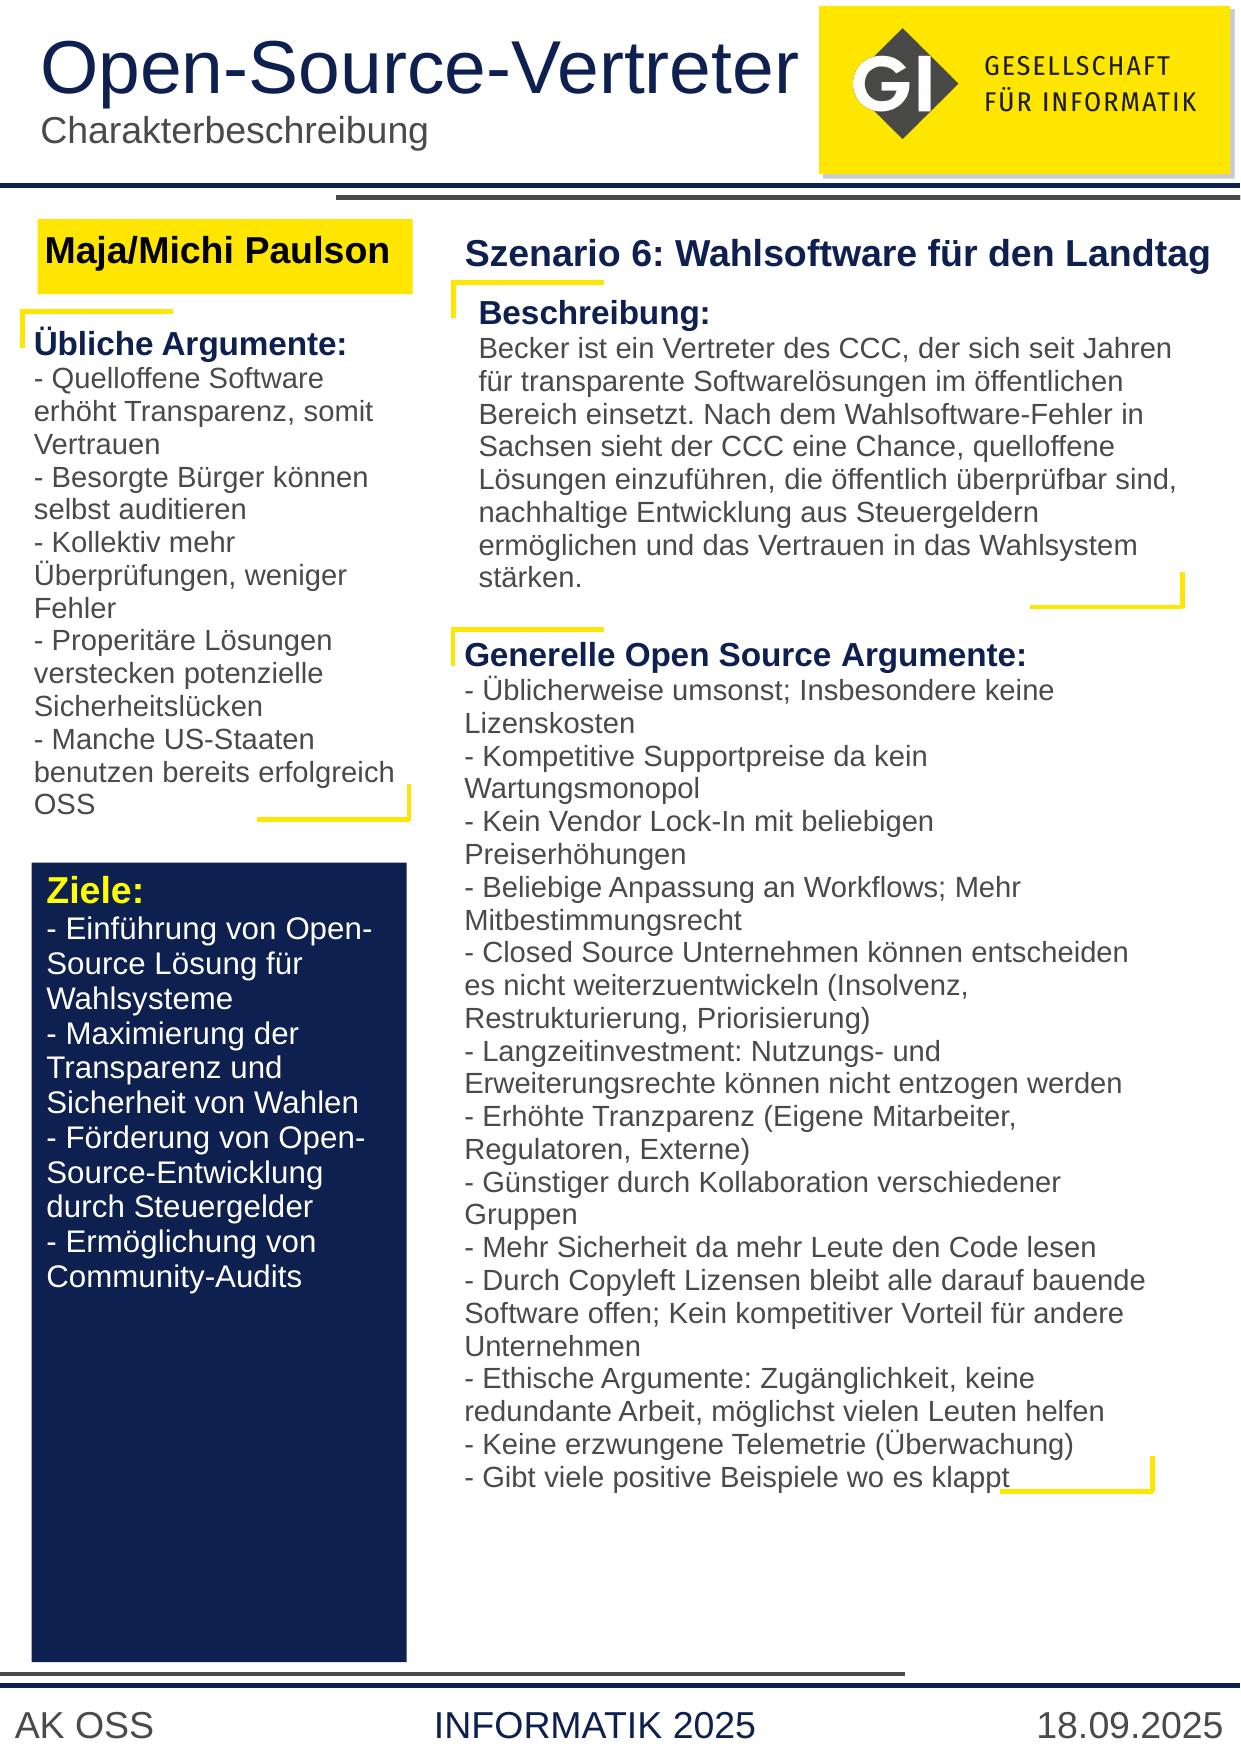

Open-Source-Vertreter
Charakterbeschreibung
Maja/Michi Paulson
Szenario 6: Wahlsoftware für den Landtag
Beschreibung:
Becker ist ein Vertreter des CCC, der sich seit Jahren für transparente Softwarelösungen im öffentlichen Bereich einsetzt. Nach dem Wahlsoftware-Fehler in Sachsen sieht der CCC eine Chance, quelloffene Lösungen einzuführen, die öffentlich überprüfbar sind, nachhaltige Entwicklung aus Steuergeldern ermöglichen und das Vertrauen in das Wahlsystem stärken.
Übliche Argumente:
- Quelloffene Software erhöht Transparenz, somit Vertrauen
- Besorgte Bürger können selbst auditieren
- Kollektiv mehr Überprüfungen, weniger Fehler
- Properitäre Lösungen verstecken potenzielle Sicherheitslücken
- Manche US-Staaten benutzen bereits erfolgreich OSS
Generelle Open Source Argumente:
- Üblicherweise umsonst; Insbesondere keine Lizenskosten
- Kompetitive Supportpreise da kein Wartungsmonopol
- Kein Vendor Lock-In mit beliebigen Preiserhöhungen
- Beliebige Anpassung an Workflows; Mehr Mitbestimmungsrecht
- Closed Source Unternehmen können entscheiden es nicht weiterzuentwickeln (Insolvenz, Restrukturierung, Priorisierung)
- Langzeitinvestment: Nutzungs- und Erweiterungsrechte können nicht entzogen werden
- Erhöhte Tranzparenz (Eigene Mitarbeiter, Regulatoren, Externe)
- Günstiger durch Kollaboration verschiedener Gruppen
- Mehr Sicherheit da mehr Leute den Code lesen
- Durch Copyleft Lizensen bleibt alle darauf bauende Software offen; Kein kompetitiver Vorteil für andere Unternehmen
- Ethische Argumente: Zugänglichkeit, keine redundante Arbeit, möglichst vielen Leuten helfen
- Keine erzwungene Telemetrie (Überwachung)
- Gibt viele positive Beispiele wo es klappt
Ziele:
- Einführung von Open-Source Lösung für Wahlsysteme
- Maximierung der Transparenz und Sicherheit von Wahlen
- Förderung von Open-Source-Entwicklung durch Steuergelder
- Ermöglichung von Community-Audits
AK OSS
INFORMATIK 2025
18.09.2025